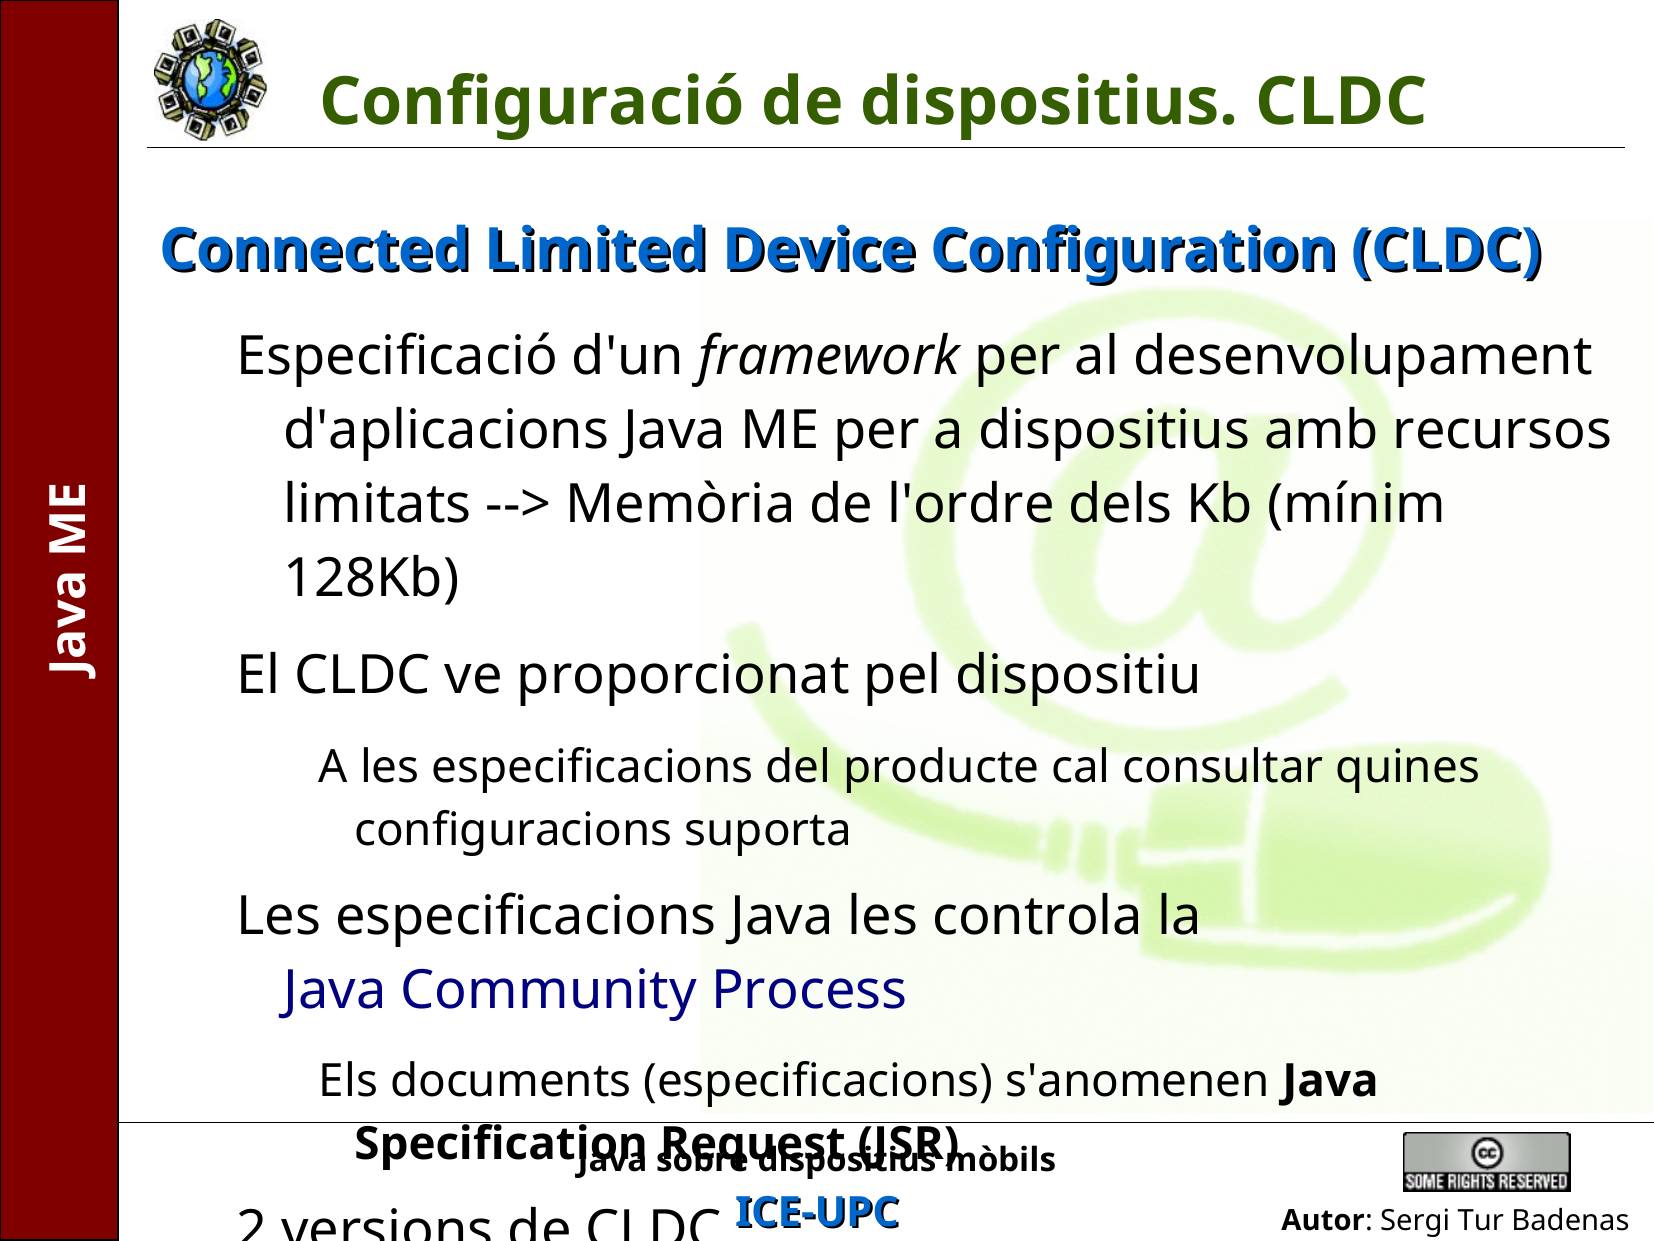

# Configuració de dispositius. CLDC
Connected Limited Device Configuration (CLDC)
Especificació d'un framework per al desenvolupament d'aplicacions Java ME per a dispositius amb recursos limitats --> Memòria de l'ordre dels Kb (mínim 128Kb)
El CLDC ve proporcionat pel dispositiu
A les especificacions del producte cal consultar quines configuracions suporta
Les especificacions Java les controla la Java Community Process
Els documents (especificacions) s'anomenen Java Specification Request (JSR)
2 versions de CLDC
CLDC 1.0 (JSR 30)
CLDC 1.1 (JSR 139)